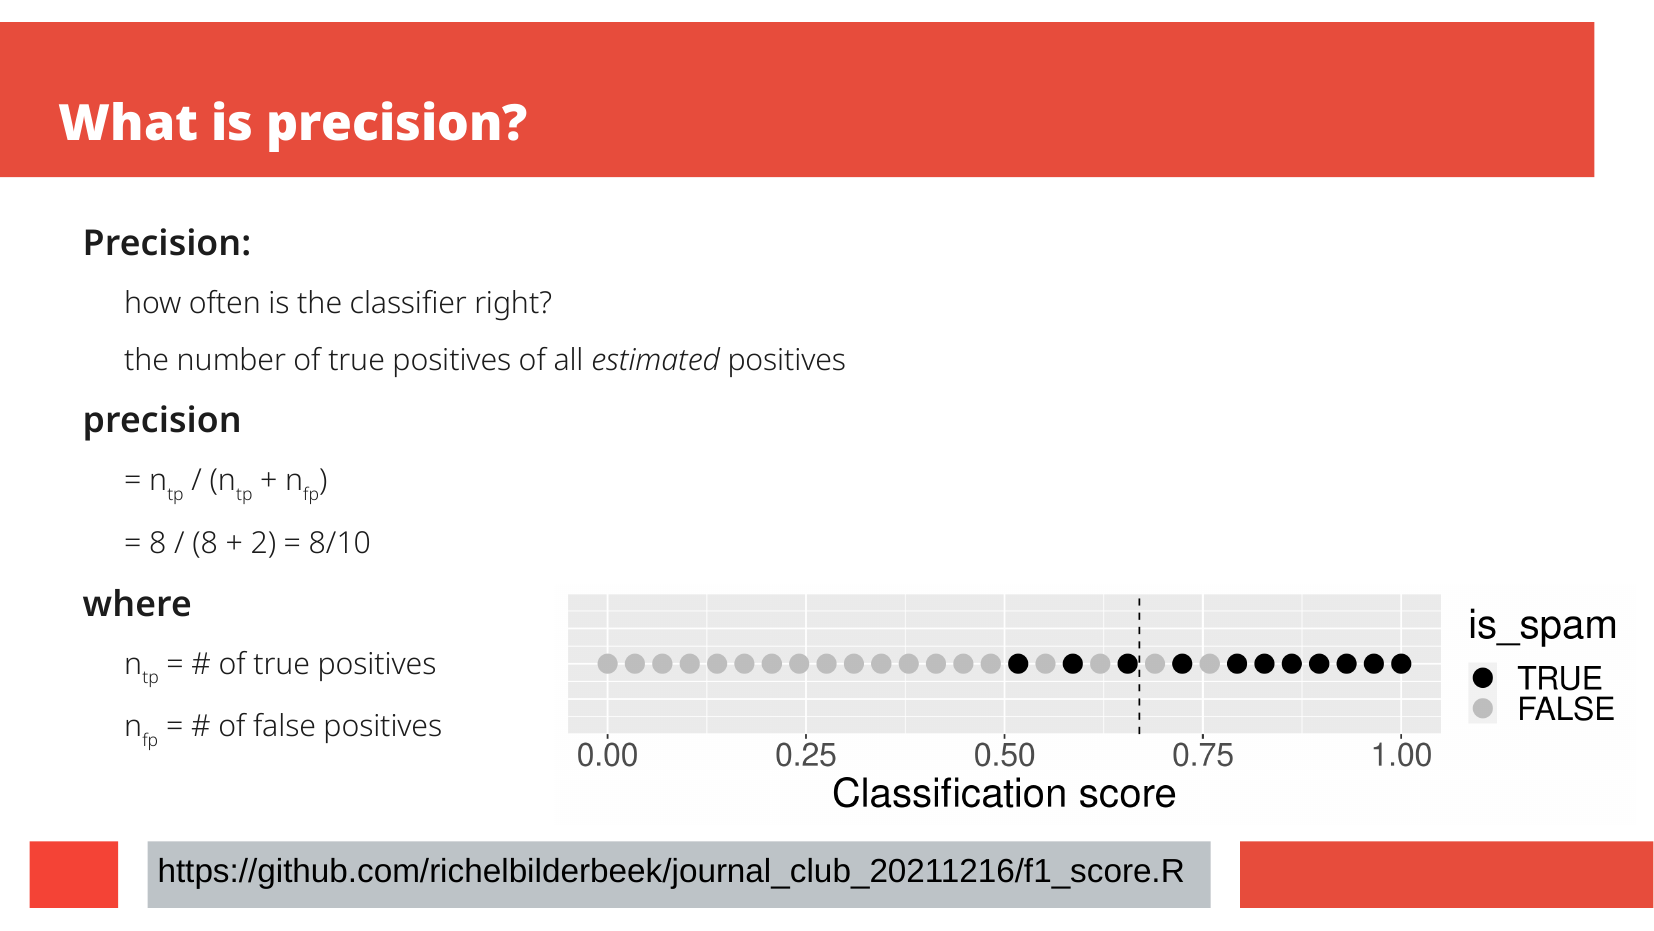

# What is precision?
Precision:
how often is the classifier right?
the number of true positives of all estimated positives
precision
= ntp / (ntp + nfp)
= 8 / (8 + 2) = 8/10
where
ntp = # of true positives
nfp = # of false positives
https://github.com/richelbilderbeek/journal_club_20211216/f1_score.R